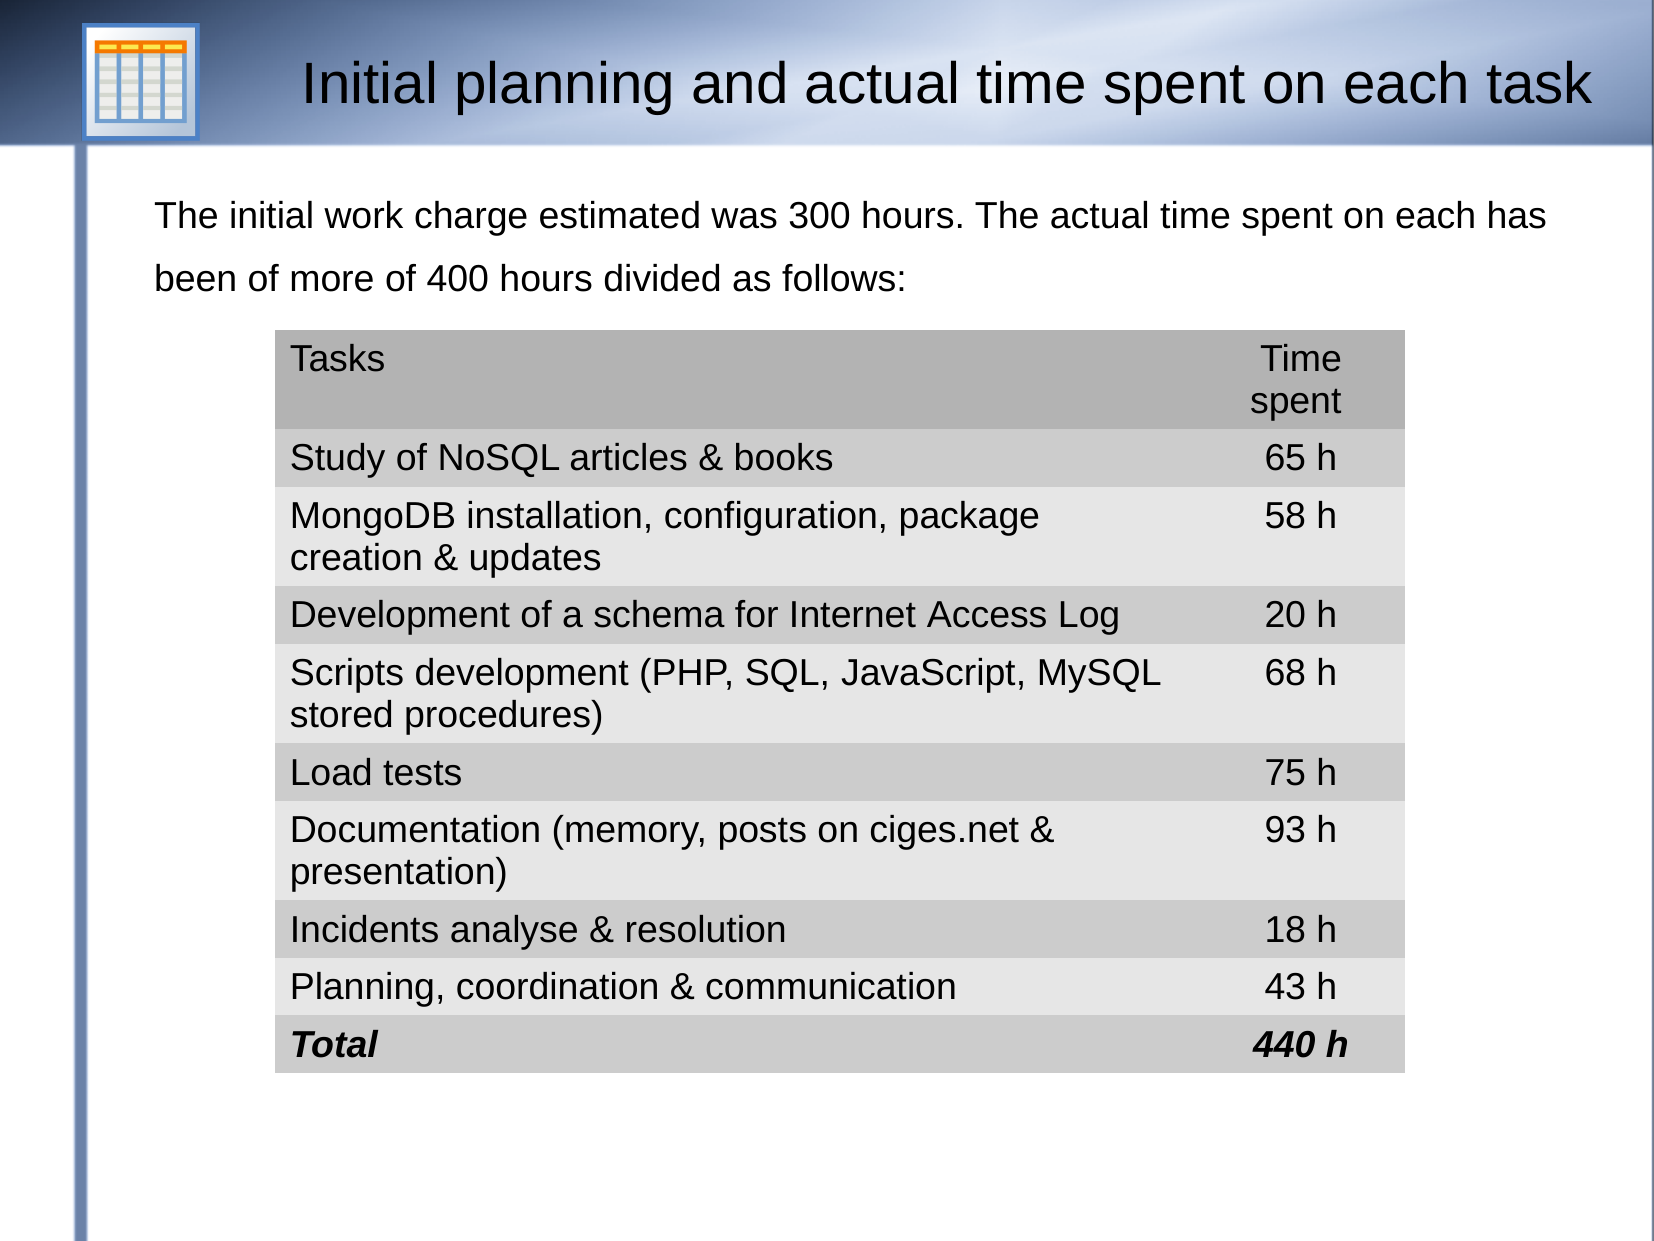

# Initial planning and actual time spent on each task
The initial work charge estimated was 300 hours. The actual time spent on each has been of more of 400 hours divided as follows:
| Tasks | Time spent |
| --- | --- |
| Study of NoSQL articles & books | 65 h |
| MongoDB installation, configuration, package creation & updates | 58 h |
| Development of a schema for Internet Access Log | 20 h |
| Scripts development (PHP, SQL, JavaScript, MySQL stored procedures) | 68 h |
| Load tests | 75 h |
| Documentation (memory, posts on ciges.net & presentation) | 93 h |
| Incidents analyse & resolution | 18 h |
| Planning, coordination & communication | 43 h |
| Total | 440 h |